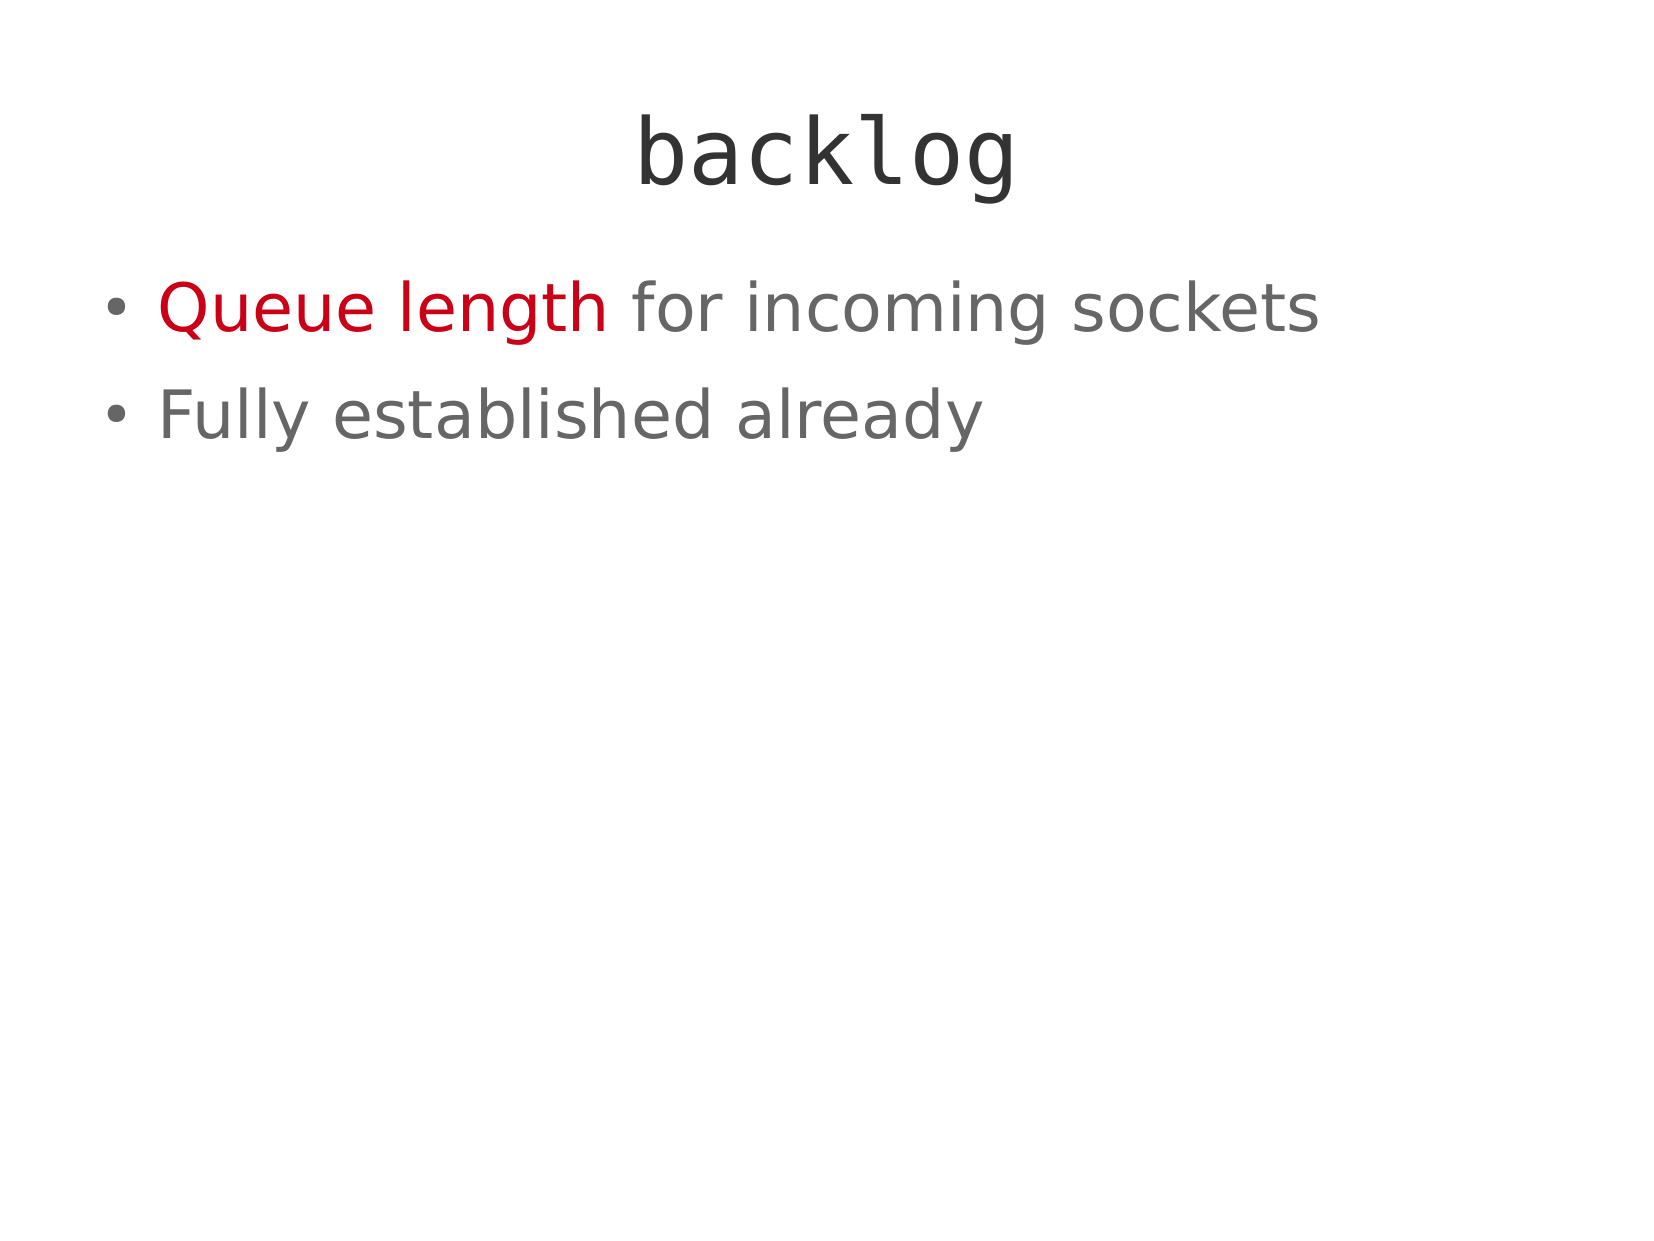

# backlog
Queue length for incoming sockets
Fully established already